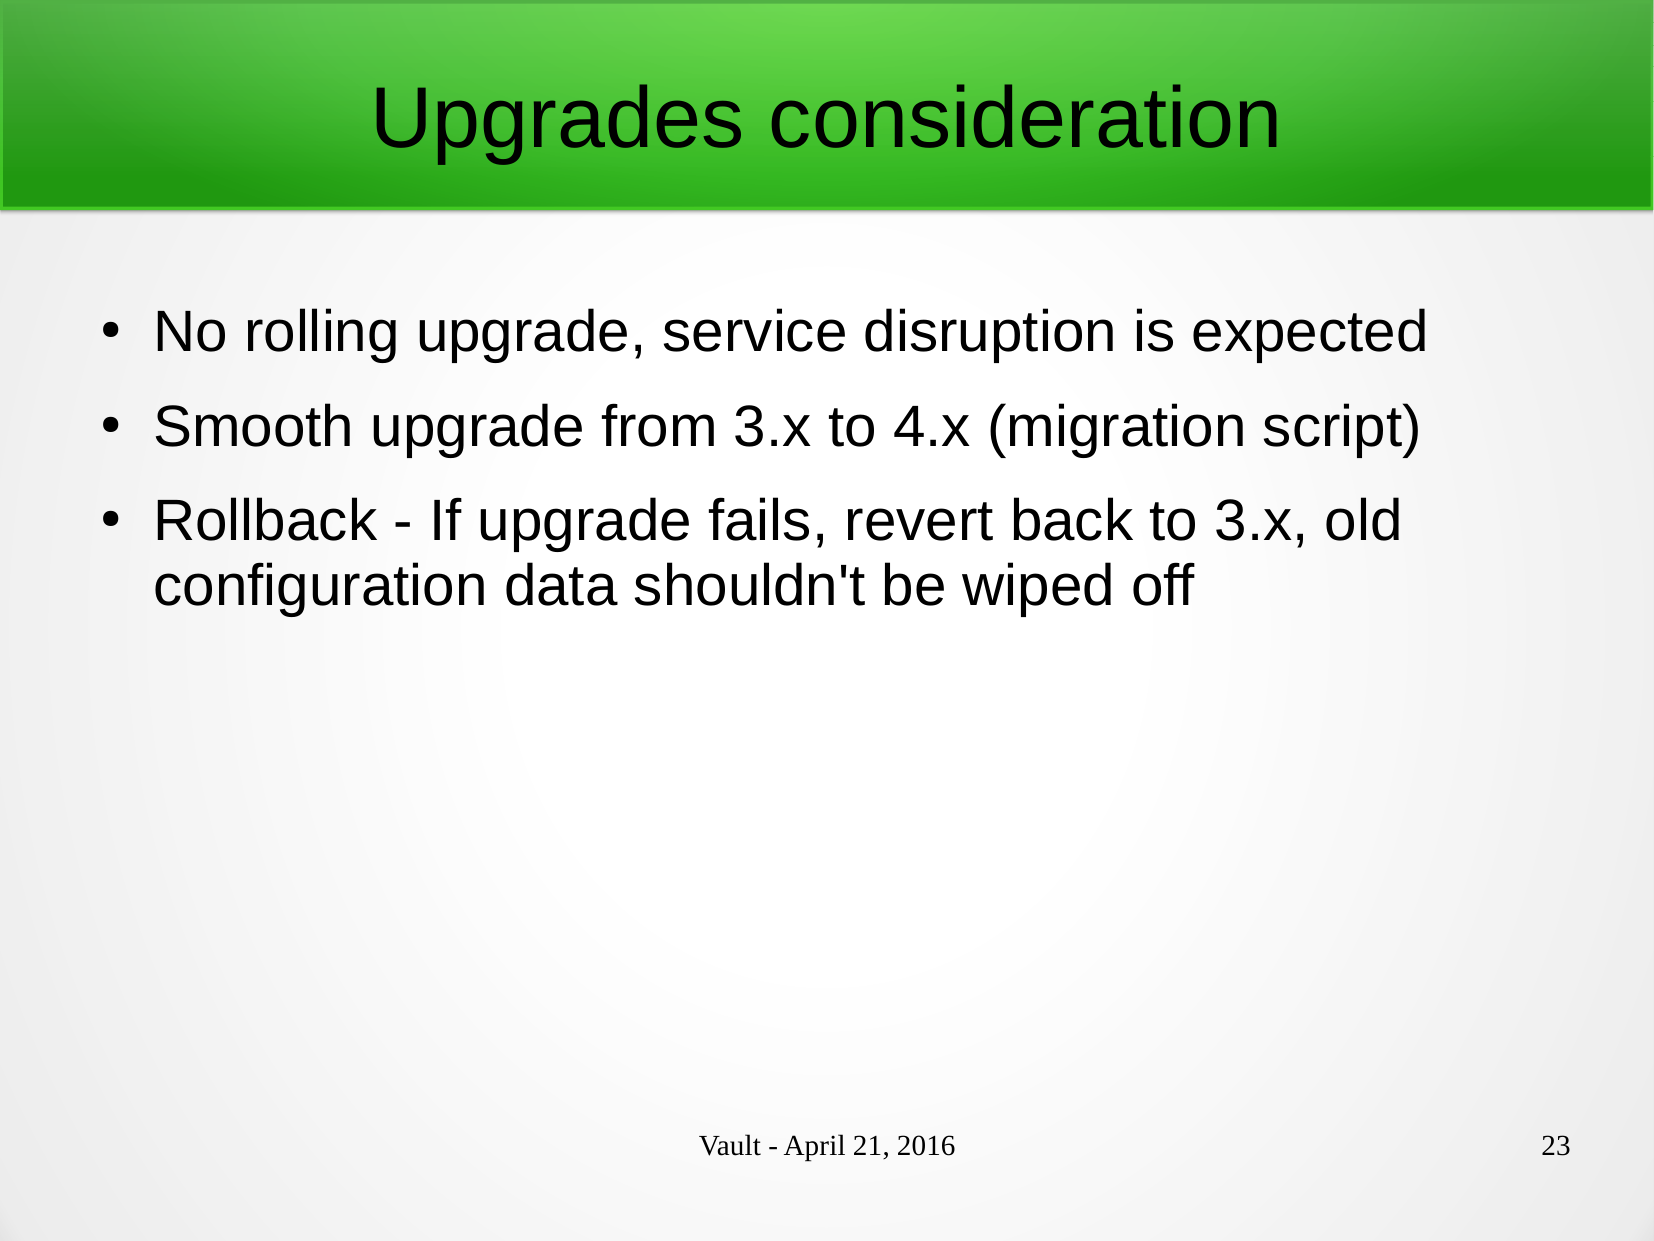

# Upgrades consideration
No rolling upgrade, service disruption is expected
Smooth upgrade from 3.x to 4.x (migration script)
Rollback - If upgrade fails, revert back to 3.x, old configuration data shouldn't be wiped off
Vault - April 21, 2016
23